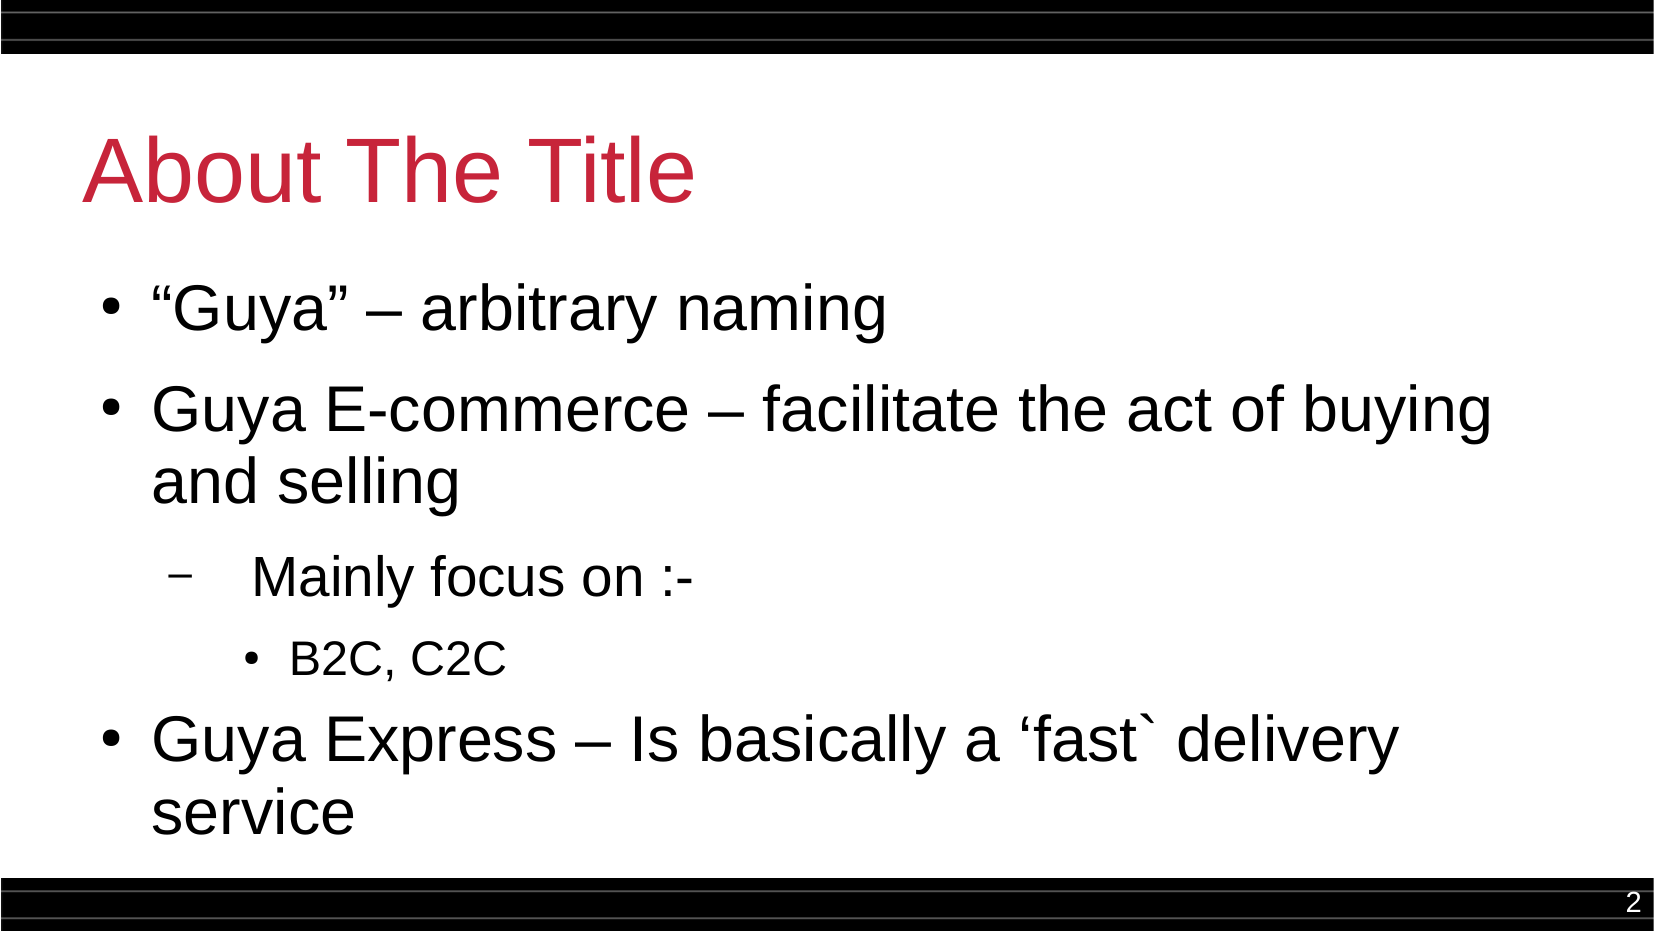

# About The Title
“Guya” – arbitrary naming
Guya E-commerce – facilitate the act of buying and selling
 Mainly focus on :-
B2C, C2C
Guya Express – Is basically a ‘fast` delivery service